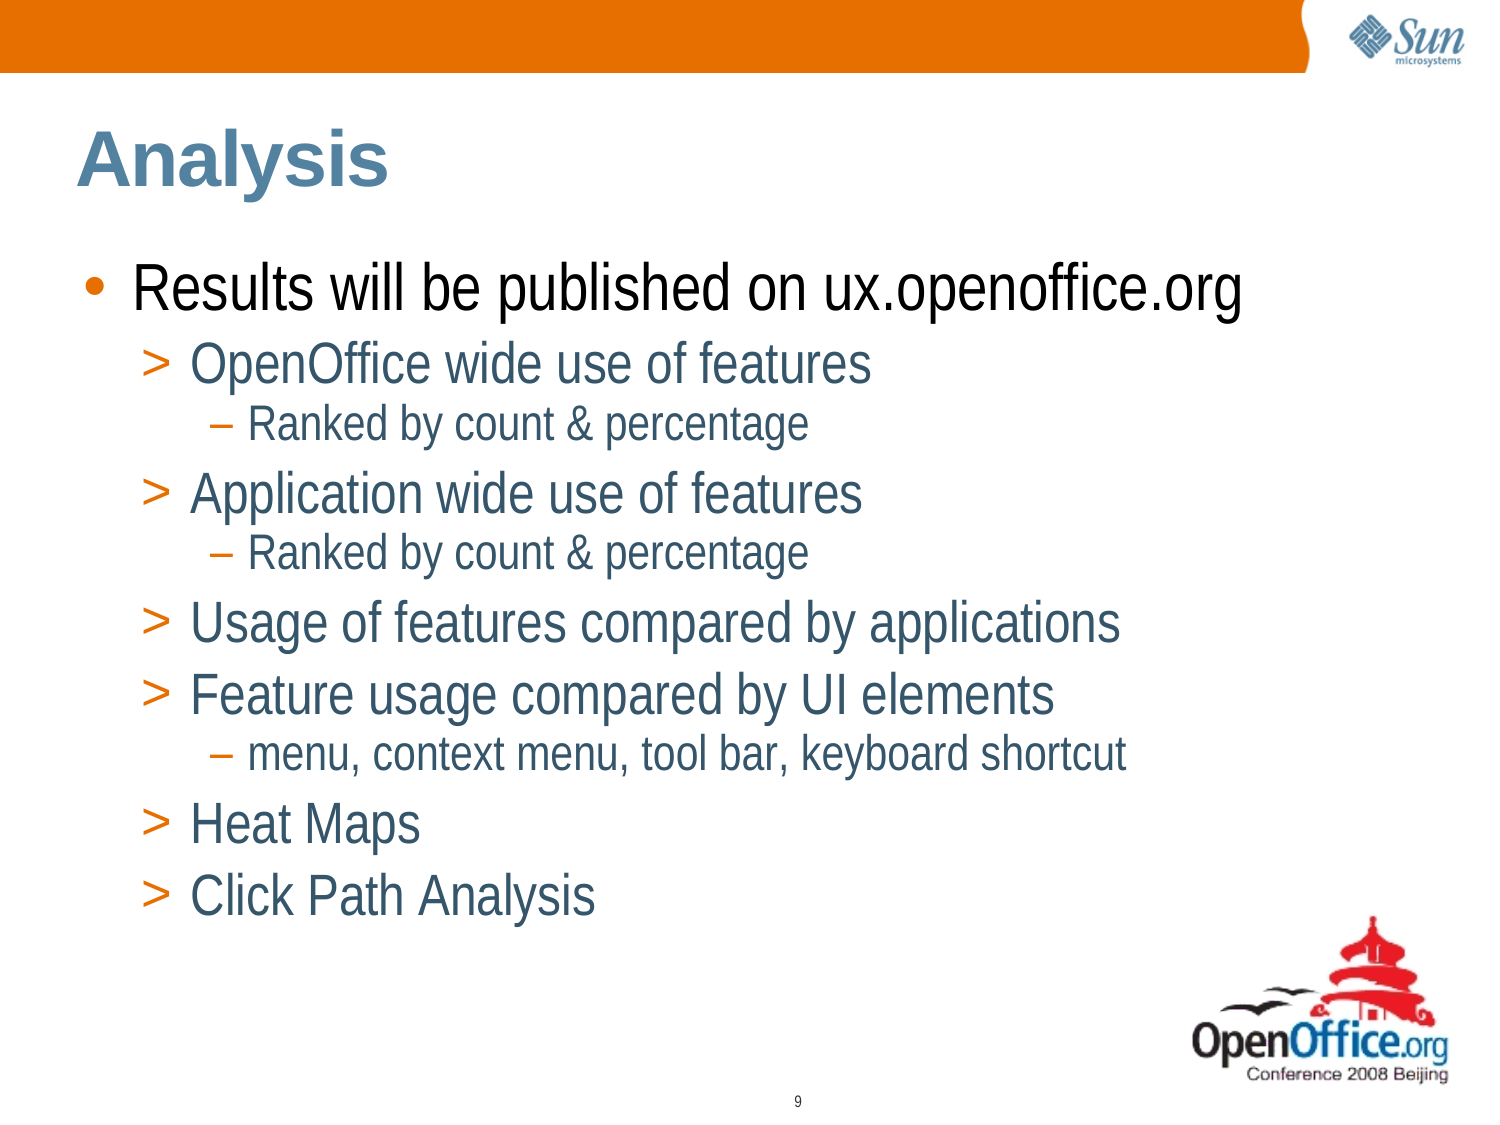

# Analysis
Results will be published on ux.openoffice.org
OpenOffice wide use of features
Ranked by count & percentage
Application wide use of features
Ranked by count & percentage
Usage of features compared by applications
Feature usage compared by UI elements
menu, context menu, tool bar, keyboard shortcut
Heat Maps
Click Path Analysis